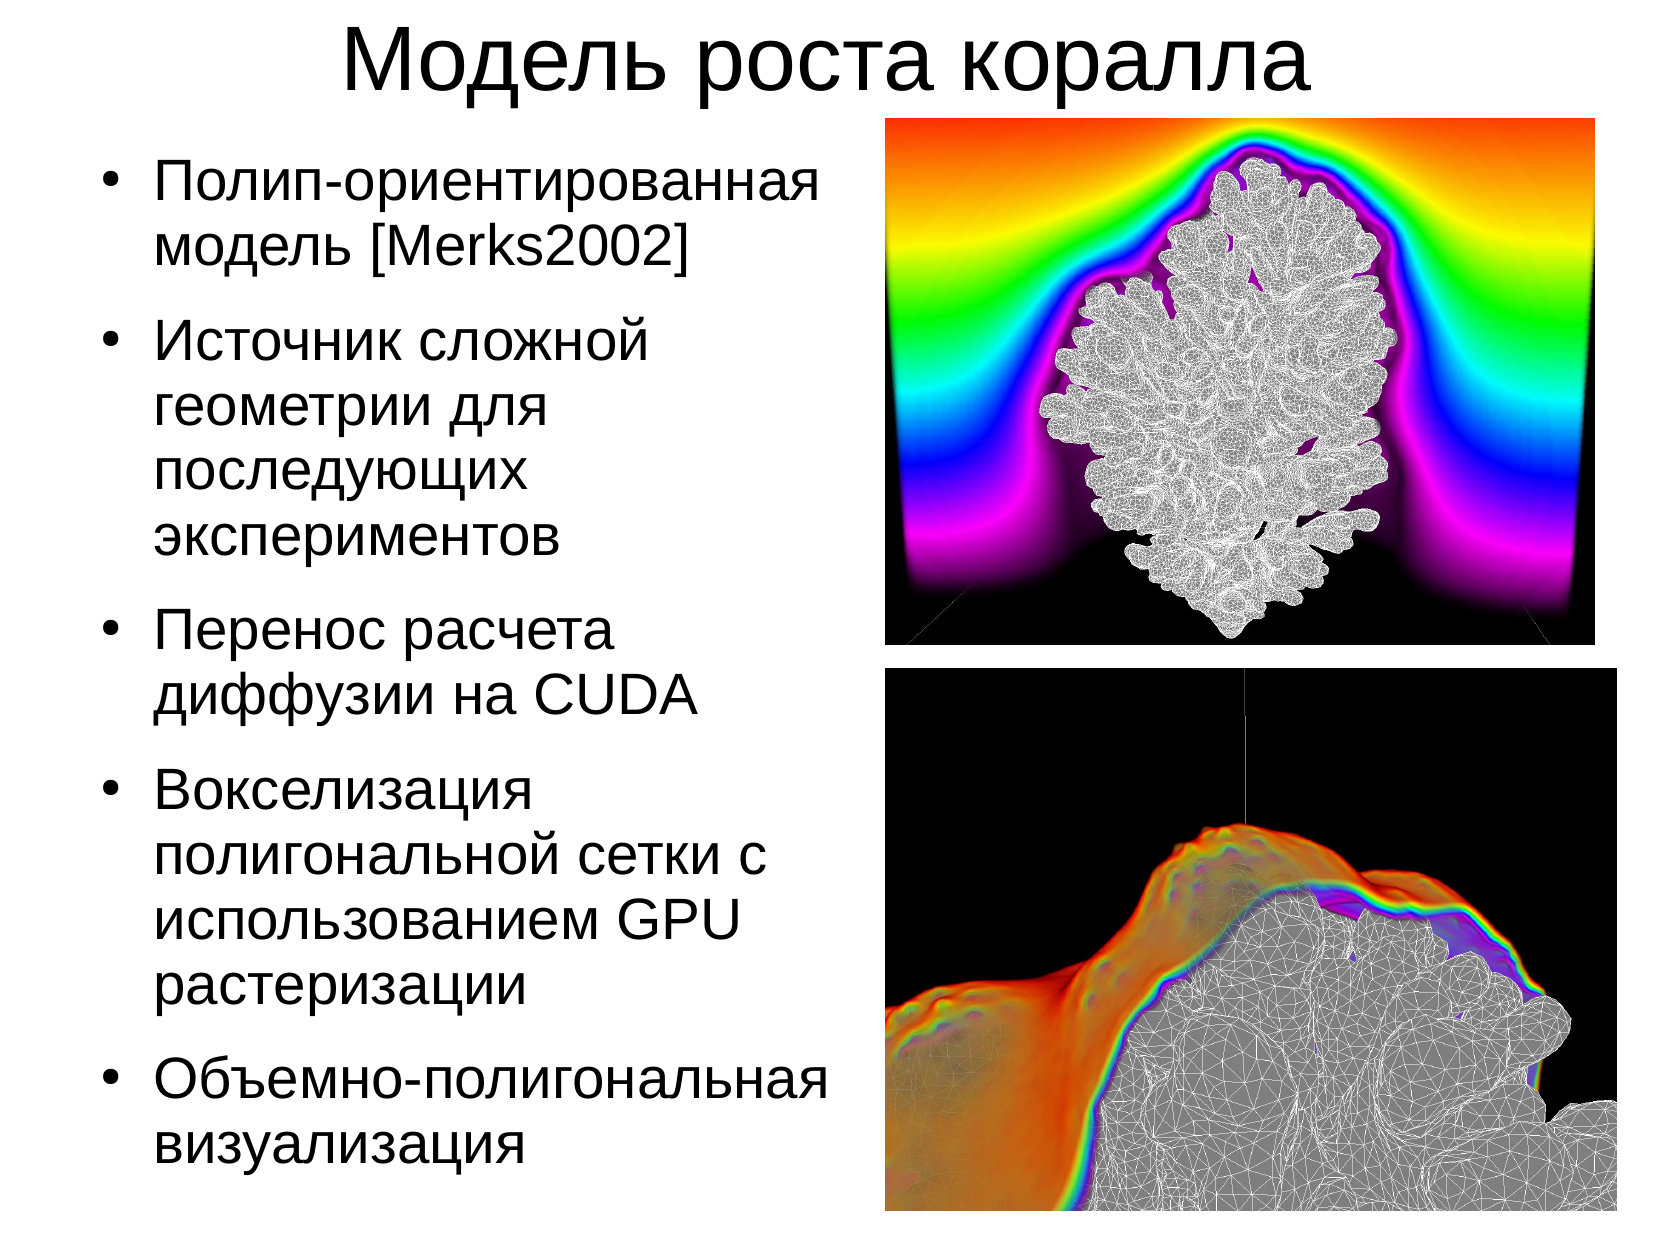

# Модель роста коралла
Полип-ориентированная модель [Merks2002]
Источник сложной геометрии для последующих экспериментов
Перенос расчета диффузии на CUDA
Вокселизация полигональной сетки с использованием GPU растеризации
Объемно-полигональная визуализация
5